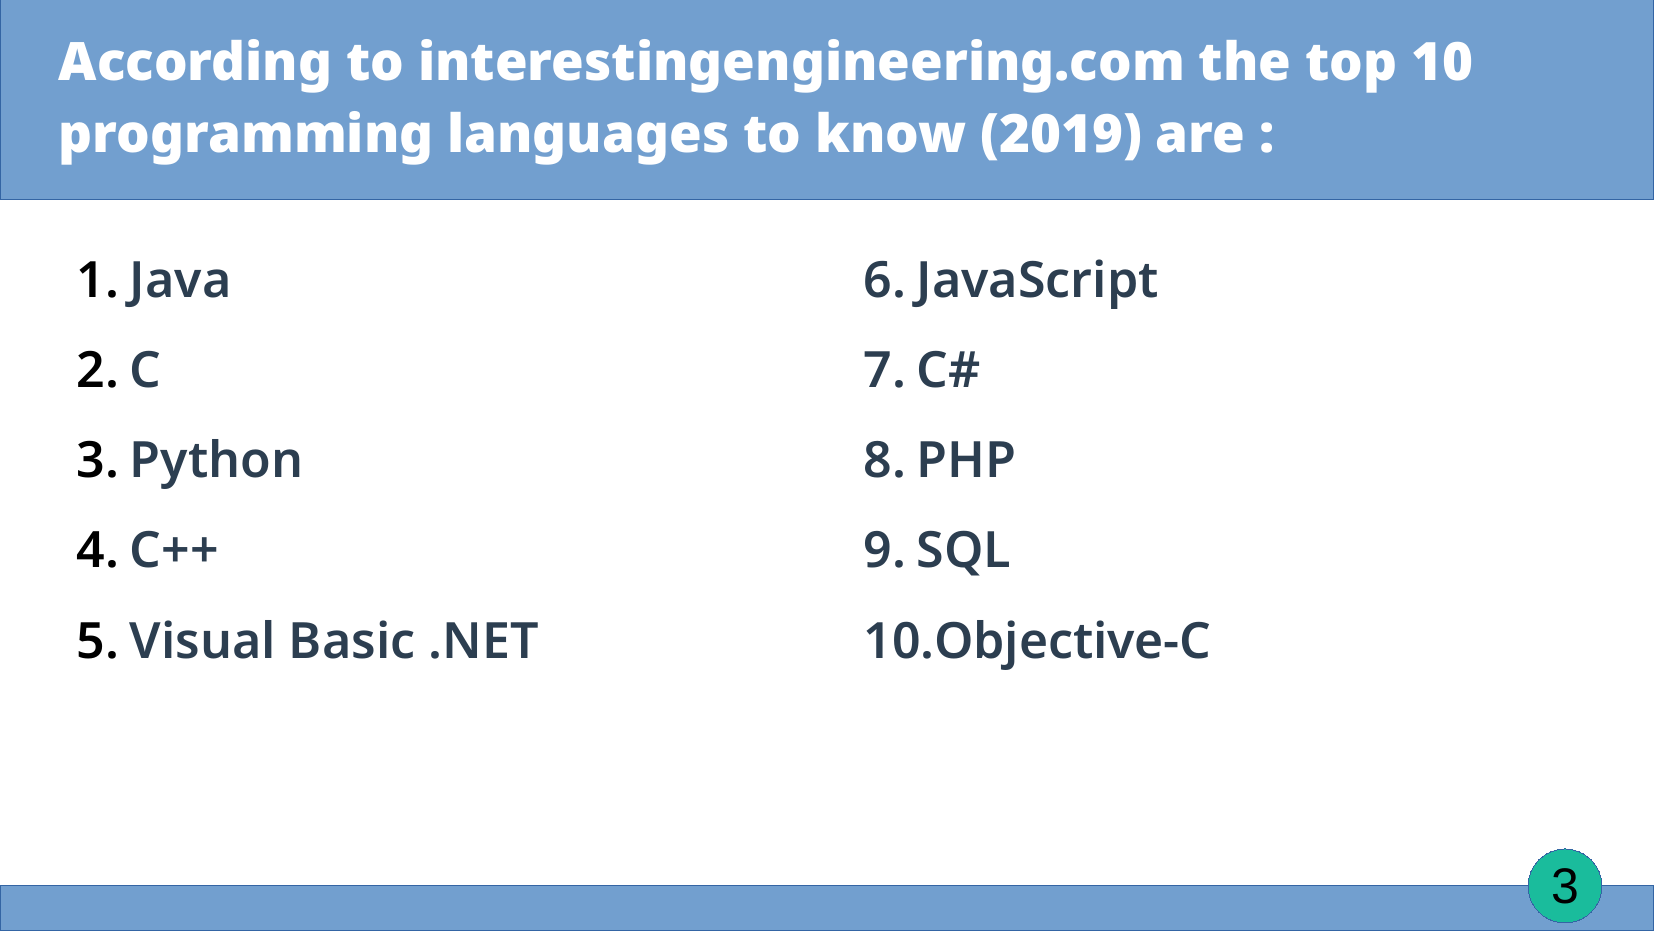

# According to interestingengineering.com the top 10 programming languages to know (2019) are :
Java
C
Python
C++
Visual Basic .NET
JavaScript
C#
PHP
SQL
Objective-C